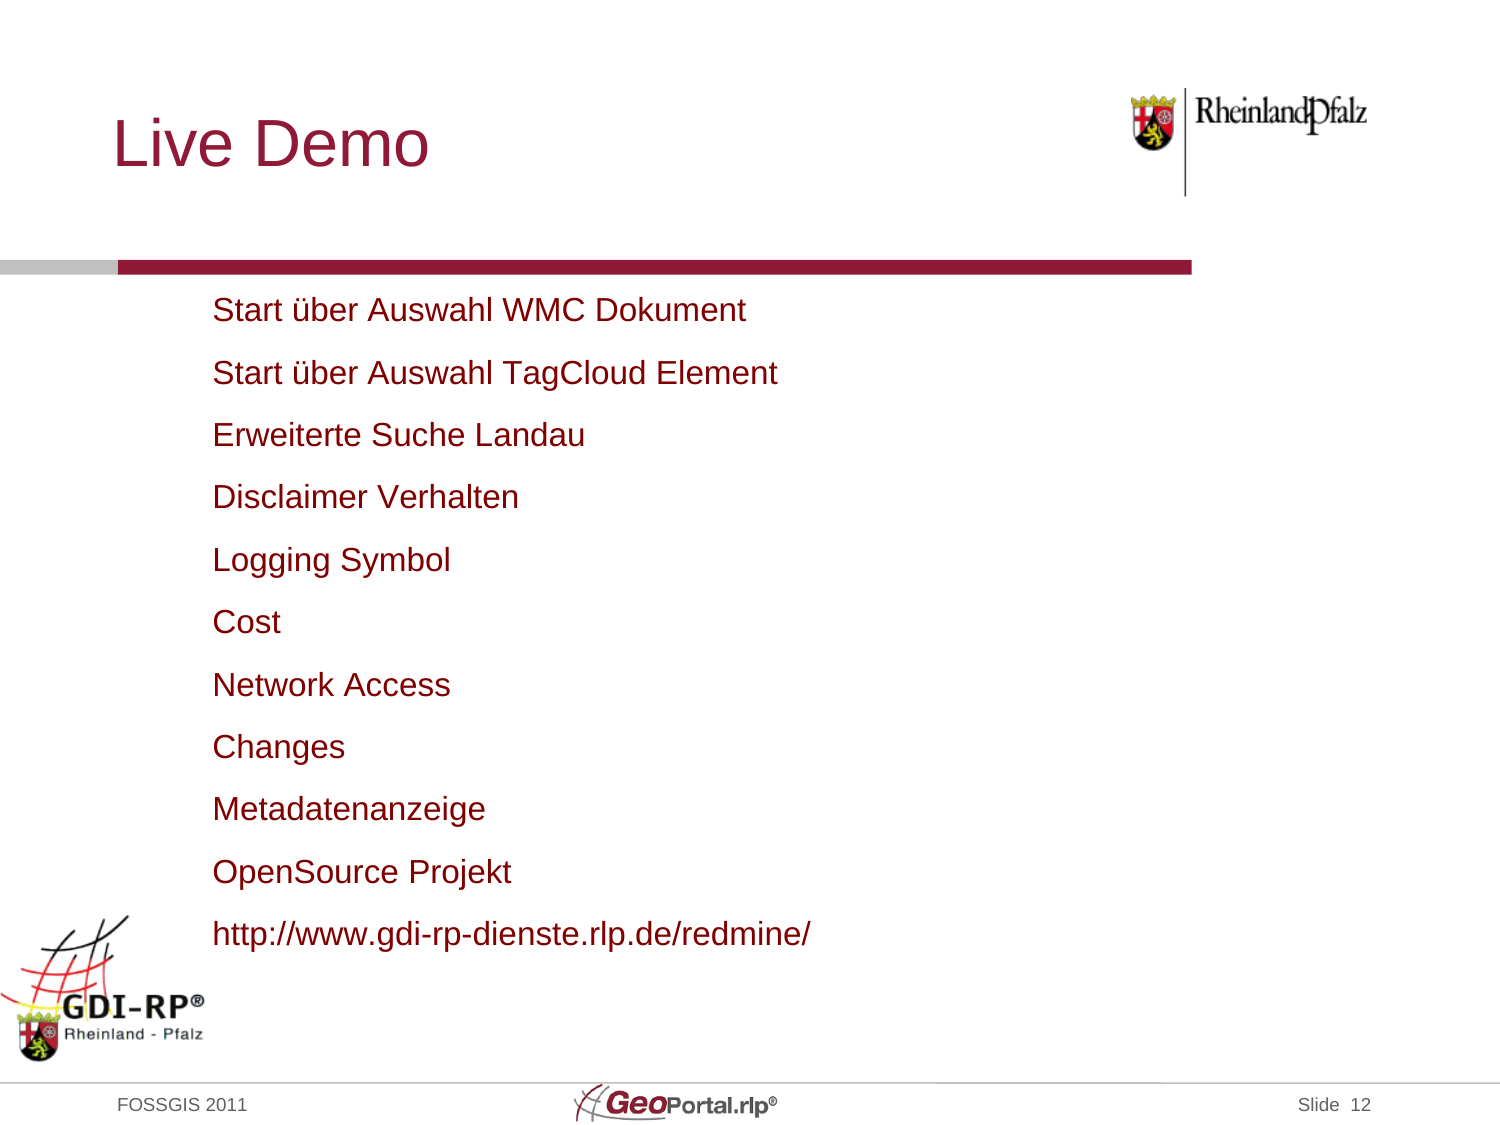

# Live Demo
Start über Auswahl WMC Dokument
Start über Auswahl TagCloud Element
Erweiterte Suche Landau
Disclaimer Verhalten
Logging Symbol
Cost
Network Access
Changes
Metadatenanzeige
OpenSource Projekt
http://www.gdi-rp-dienste.rlp.de/redmine/